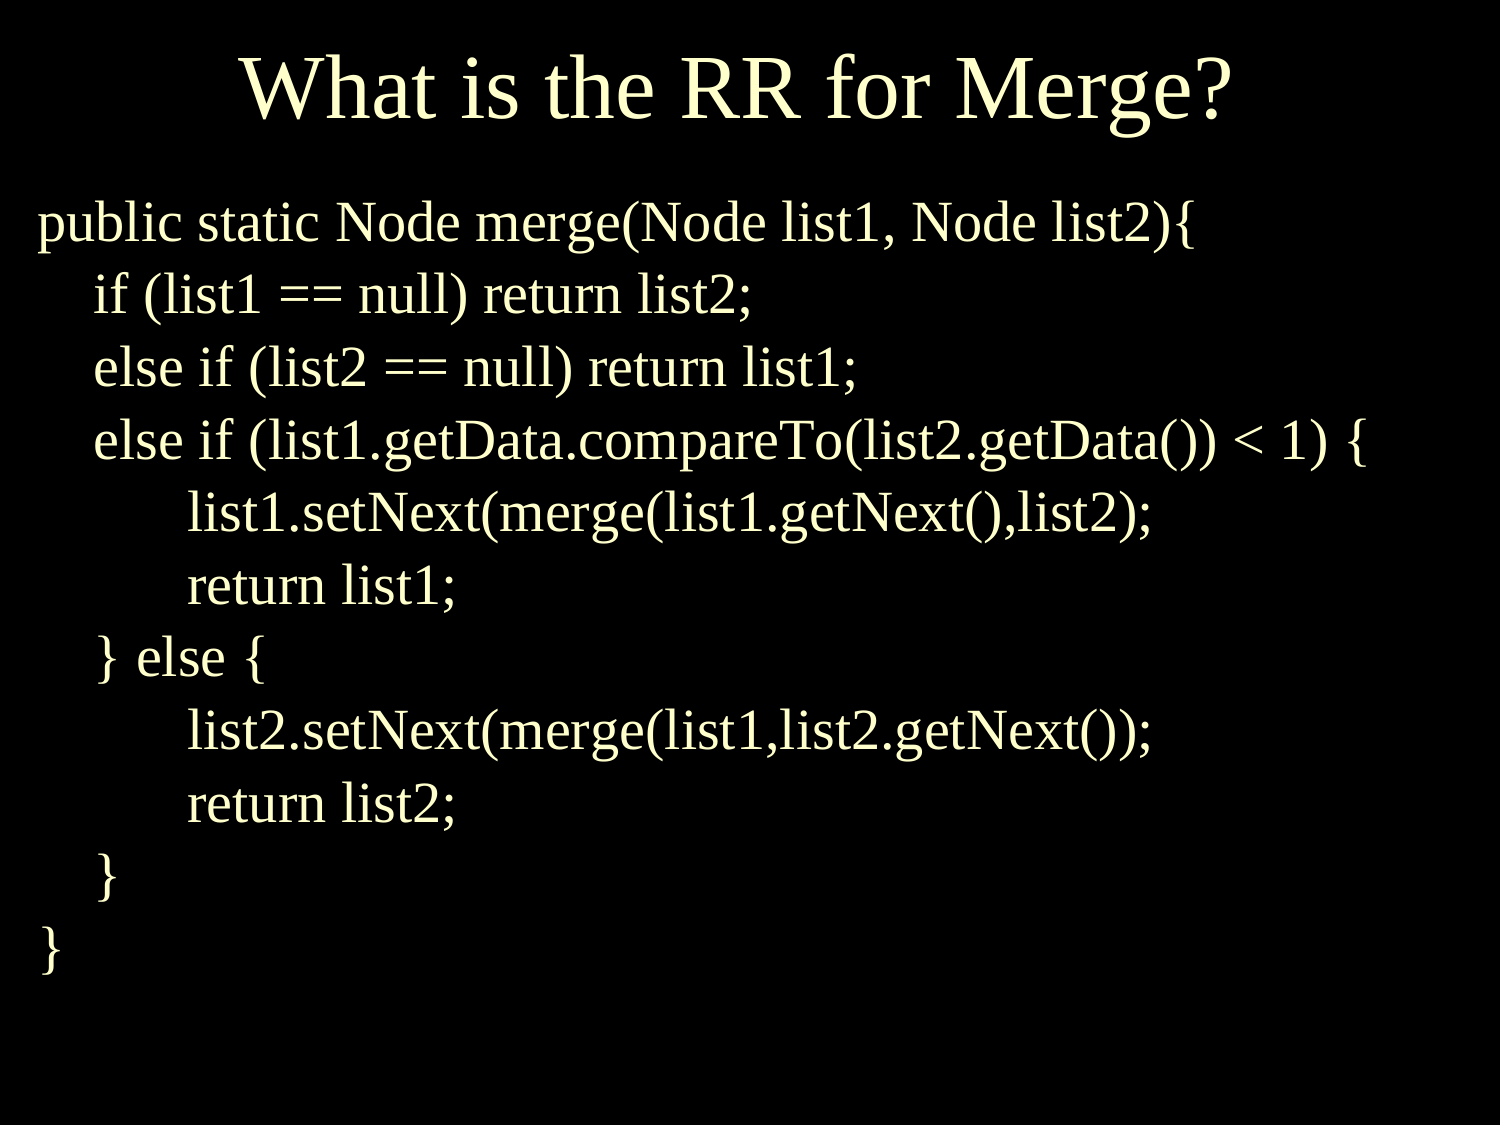

# What is the RR for Merge?
public static Node merge(Node list1, Node list2){
	if (list1 == null) return list2;
	else if (list2 == null) return list1;
	else if (list1.getData.compareTo(list2.getData()) < 1) {
		list1.setNext(merge(list1.getNext(),list2);
		return list1;
	} else {
		list2.setNext(merge(list1,list2.getNext());
		return list2;
	}
}